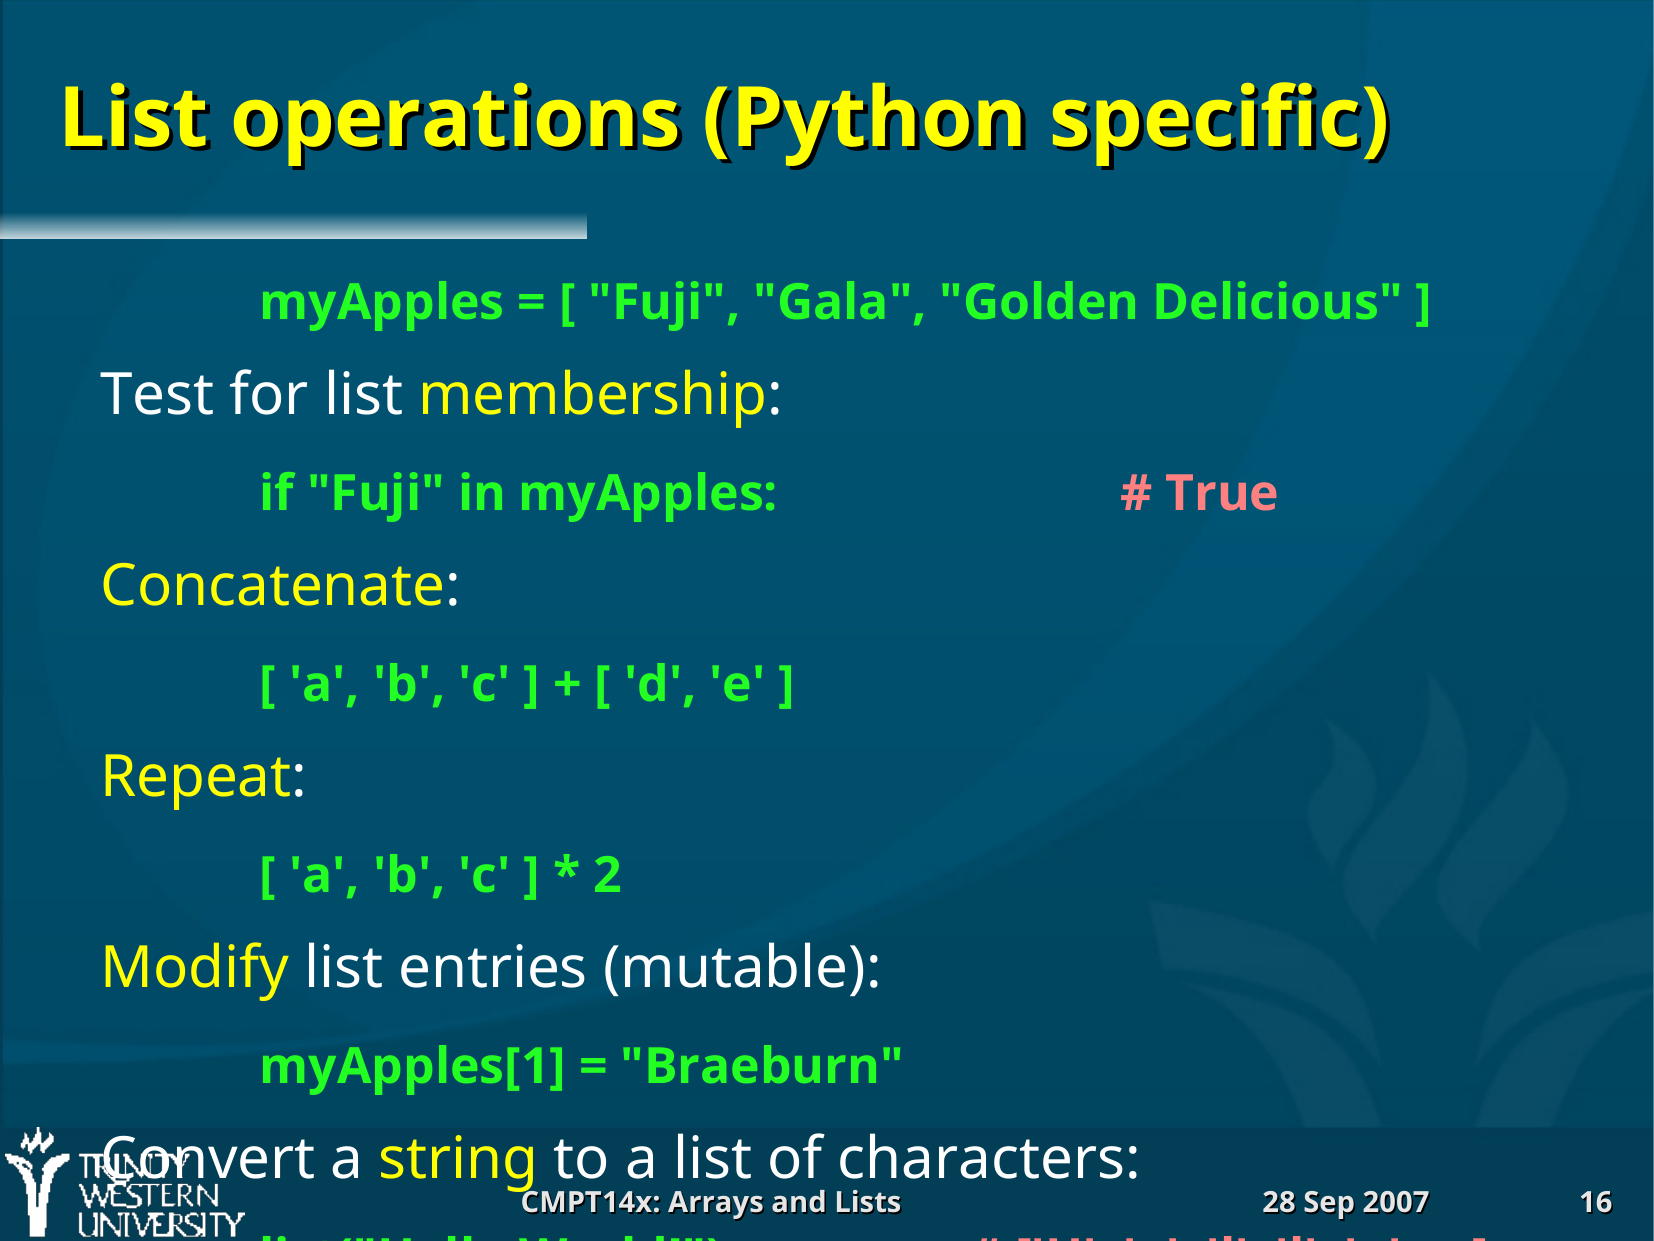

# List operations (Python specific)
myApples = [ "Fuji", "Gala", "Golden Delicious" ]
Test for list membership:
if "Fuji" in myApples:					# True
Concatenate:
[ 'a', 'b', 'c' ] + [ 'd', 'e' ]
Repeat:
[ 'a', 'b', 'c' ] * 2
Modify list entries (mutable):
myApples[1] = "Braeburn"
Convert a string to a list of characters:
list("Hello World!")				# ['H', 'e', 'l', 'l', 'o', ...]
CMPT14x: Arrays and Lists
28 Sep 2007
16